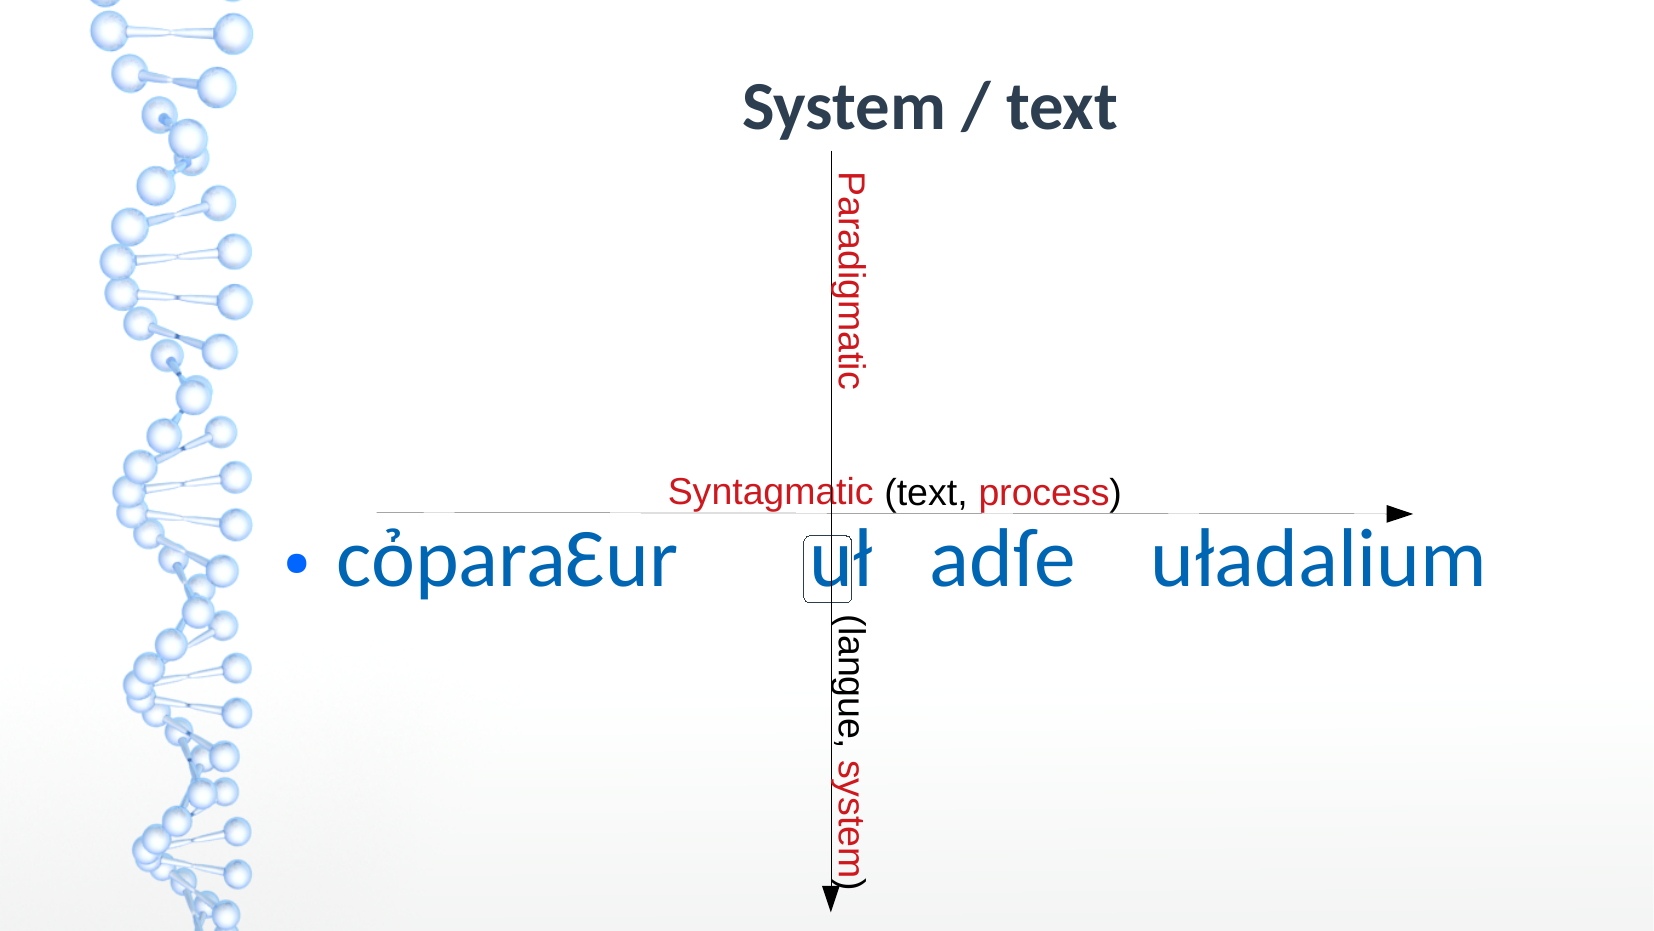

# System / text
Paradigmatic 			(langue, system)
Syntagmatic (text, process)
cỏparaƐur uł adſe uładalium